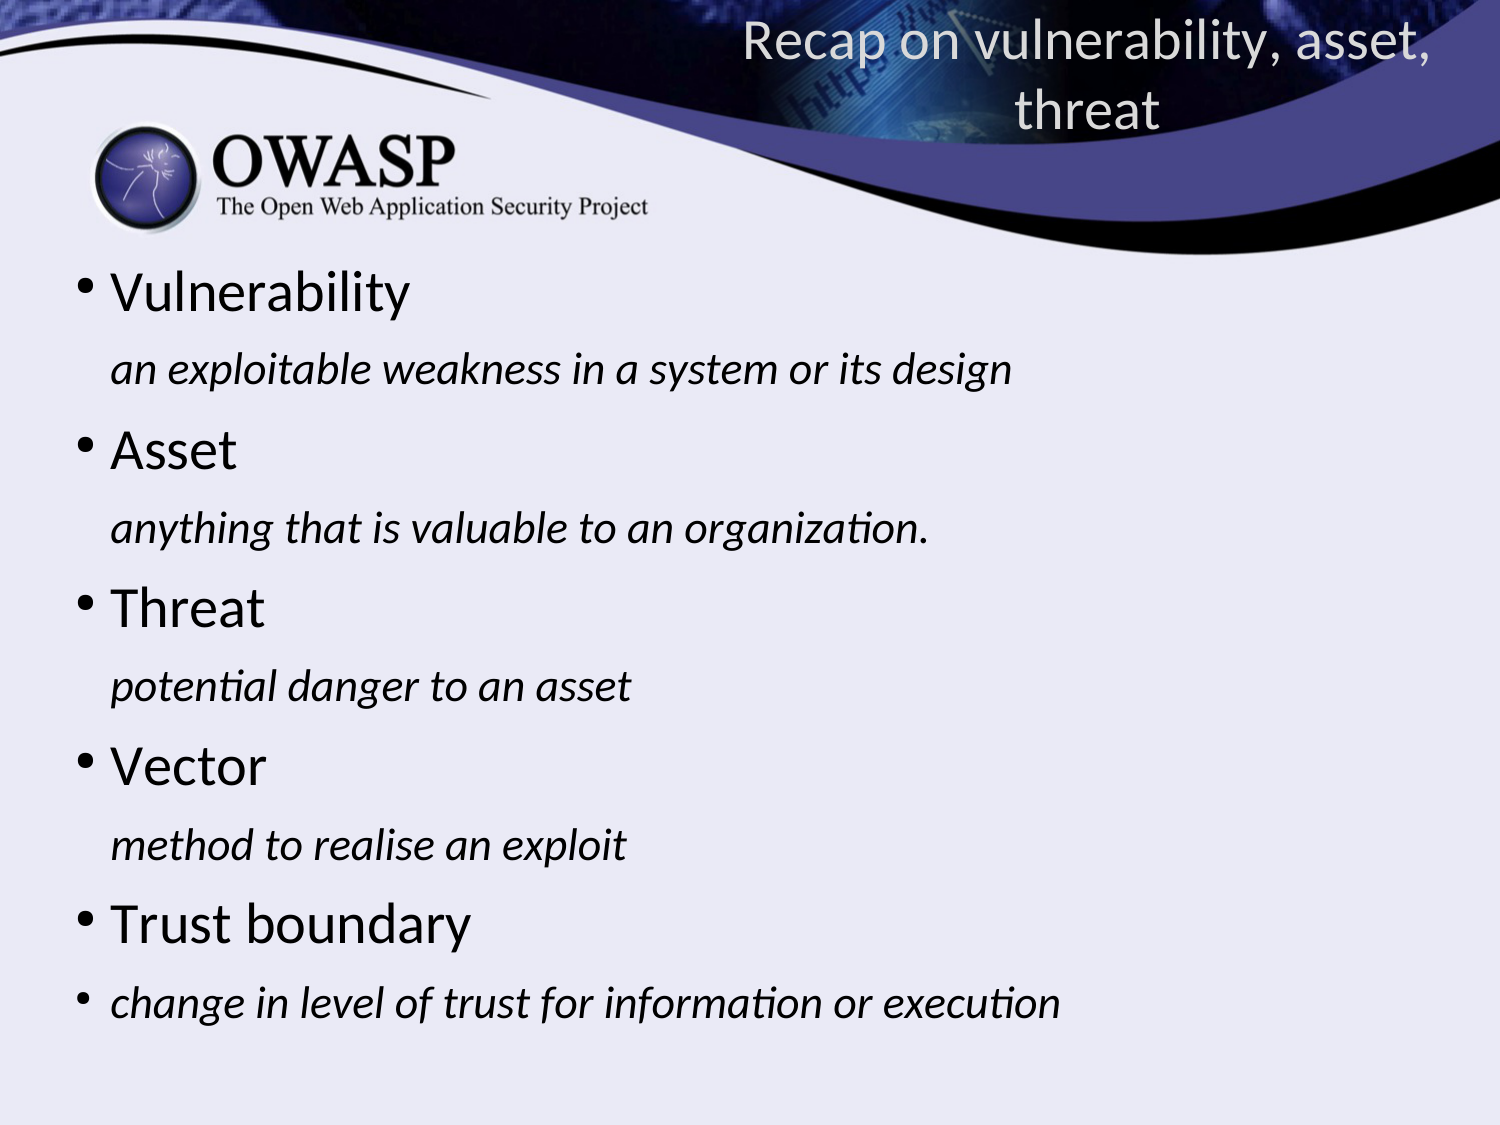

Recap on vulnerability, asset, threat
Vulnerability
an exploitable weakness in a system or its design
Asset
anything that is valuable to an organization.
Threat
potential danger to an asset
Vector
method to realise an exploit
Trust boundary
change in level of trust for information or execution
#